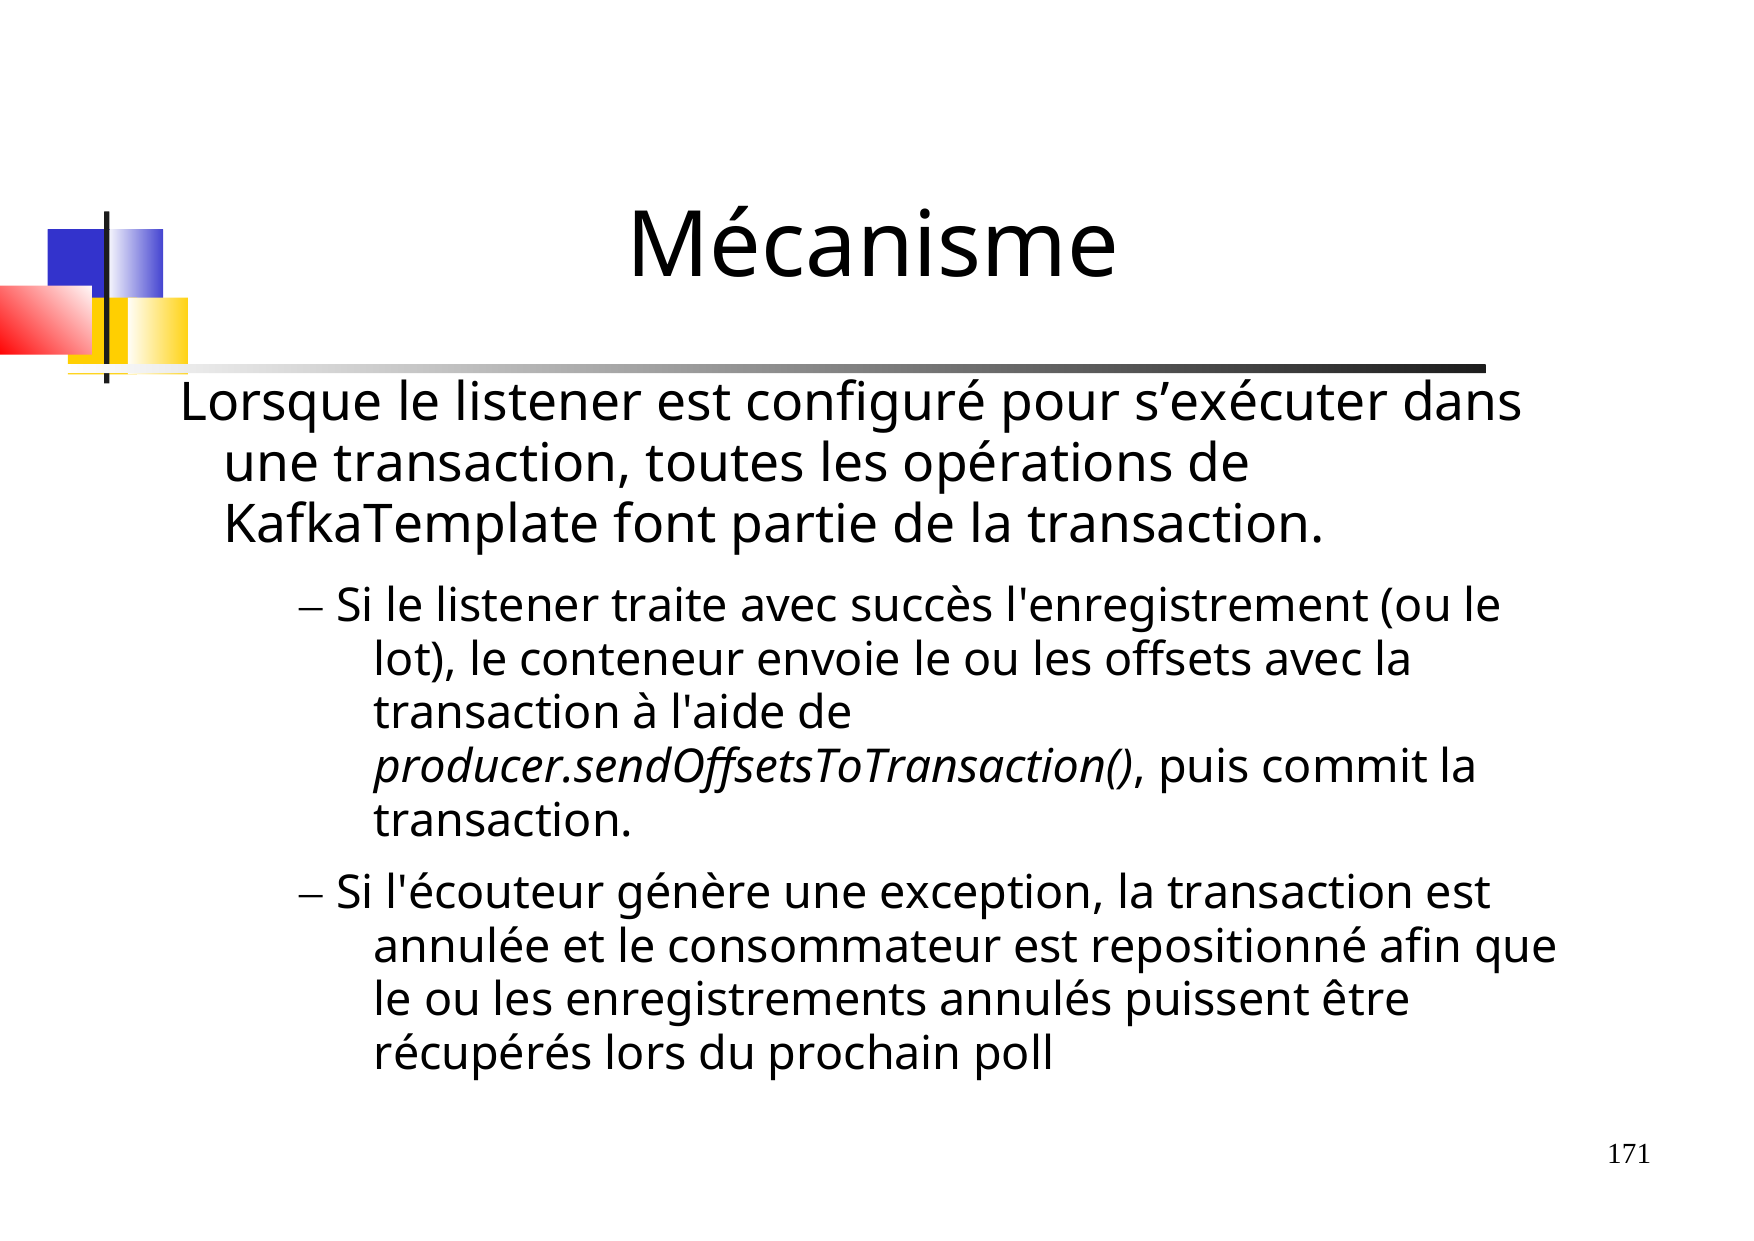

# Mécanisme
Lorsque le listener est configuré pour s’exécuter dans une transaction, toutes les opérations de KafkaTemplate font partie de la transaction.
Si le listener traite avec succès l'enregistrement (ou le lot), le conteneur envoie le ou les offsets avec la transaction à l'aide de producer.sendOffsetsToTransaction(), puis commit la transaction.
Si l'écouteur génère une exception, la transaction est annulée et le consommateur est repositionné afin que le ou les enregistrements annulés puissent être récupérés lors du prochain poll